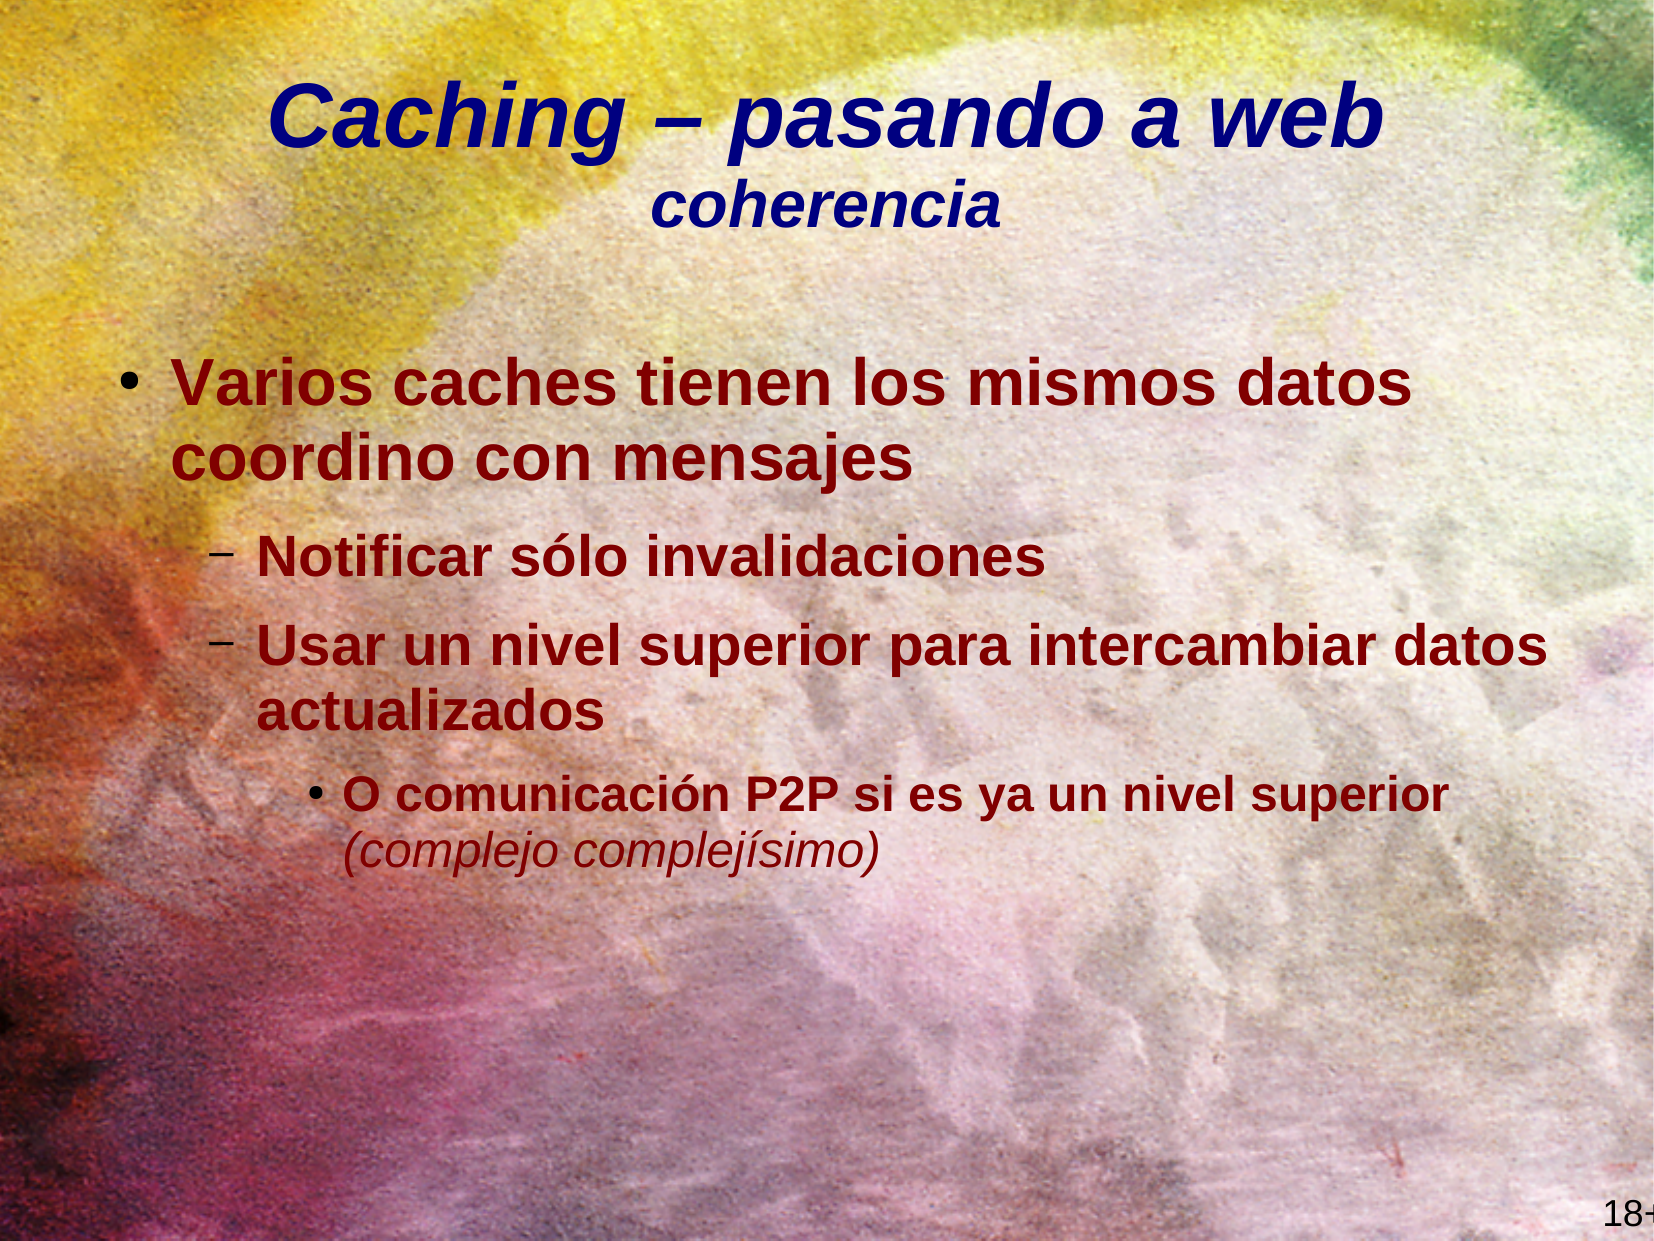

# Caching – pasando a web coherencia
Varios caches tienen los mismos datos
coordino con mensajes
Notificar sólo invalidaciones
Usar un nivel superior para intercambiar datos actualizados
O comunicación P2P si es ya un nivel superior (complejo complejísimo)
18+